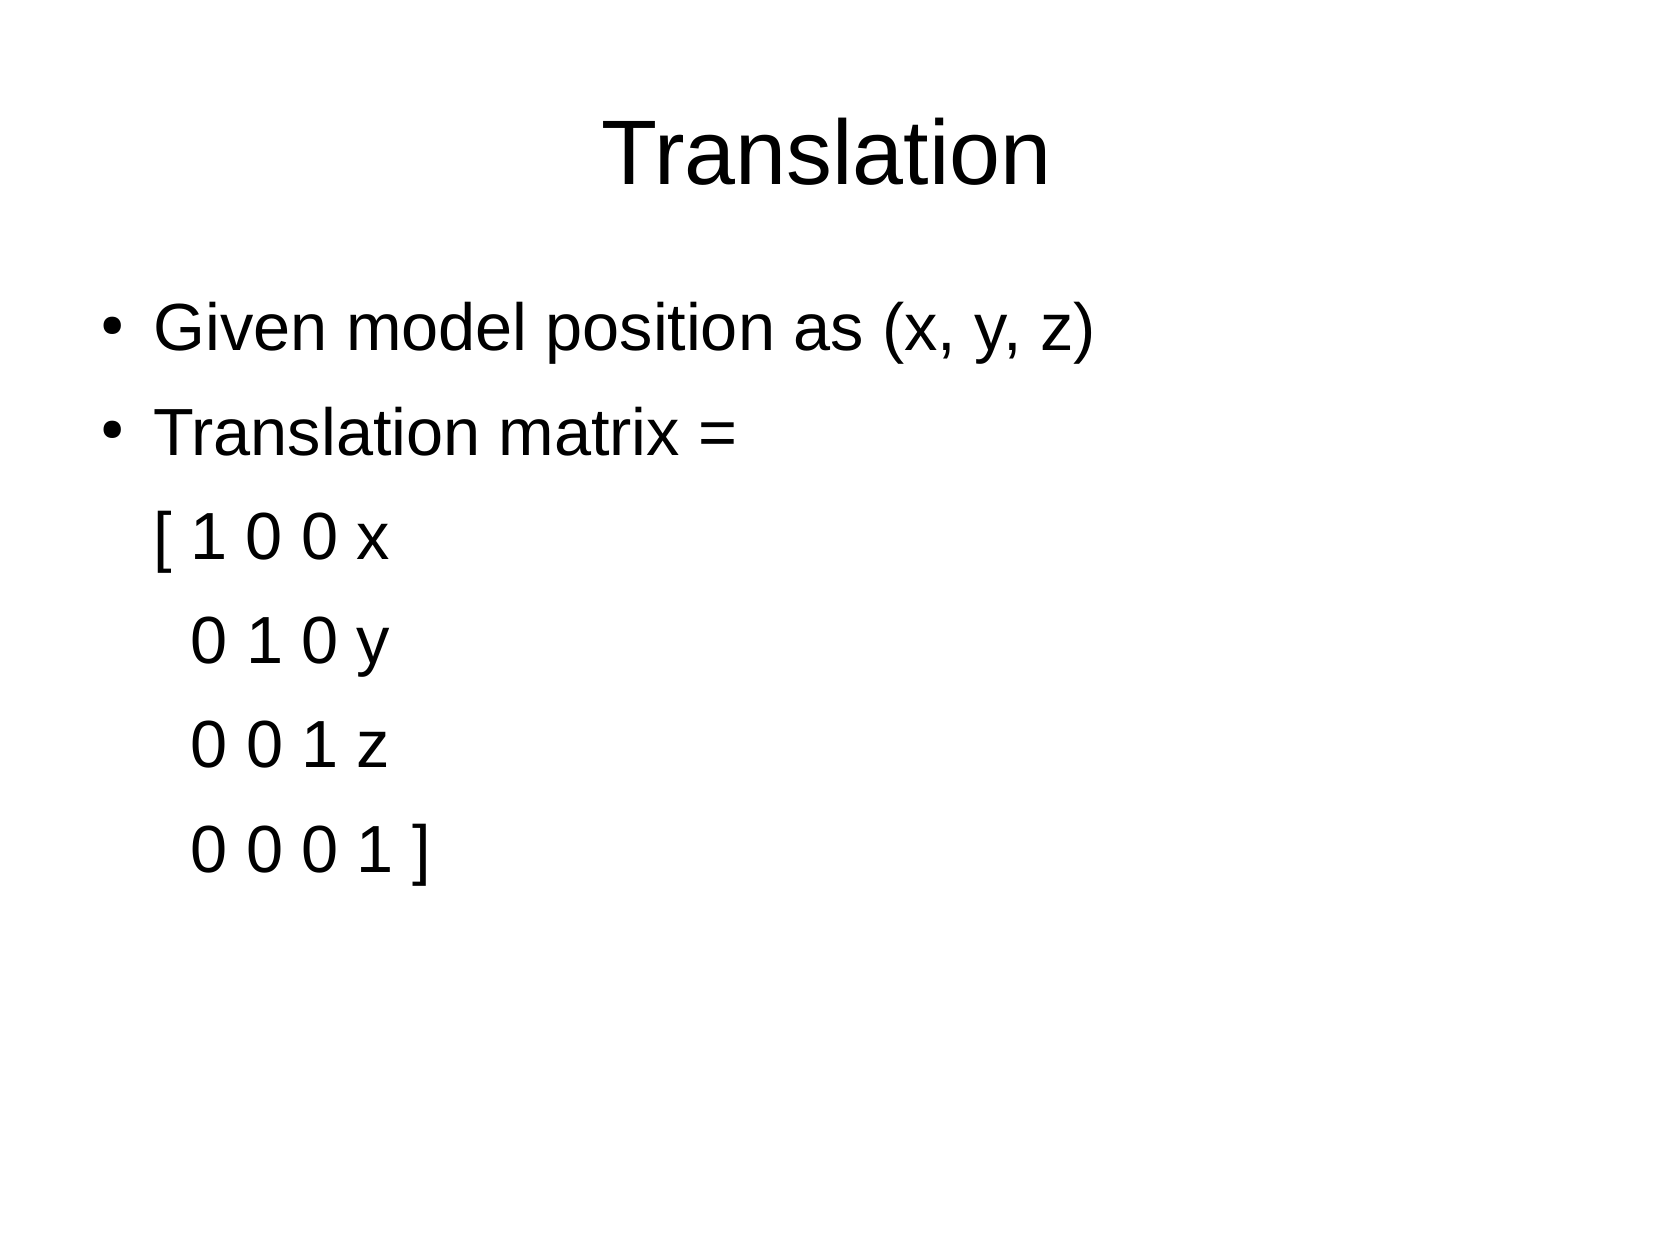

# Translation
Given model position as (x, y, z)
Translation matrix =
[ 1 0 0 x
 0 1 0 y
 0 0 1 z
 0 0 0 1 ]